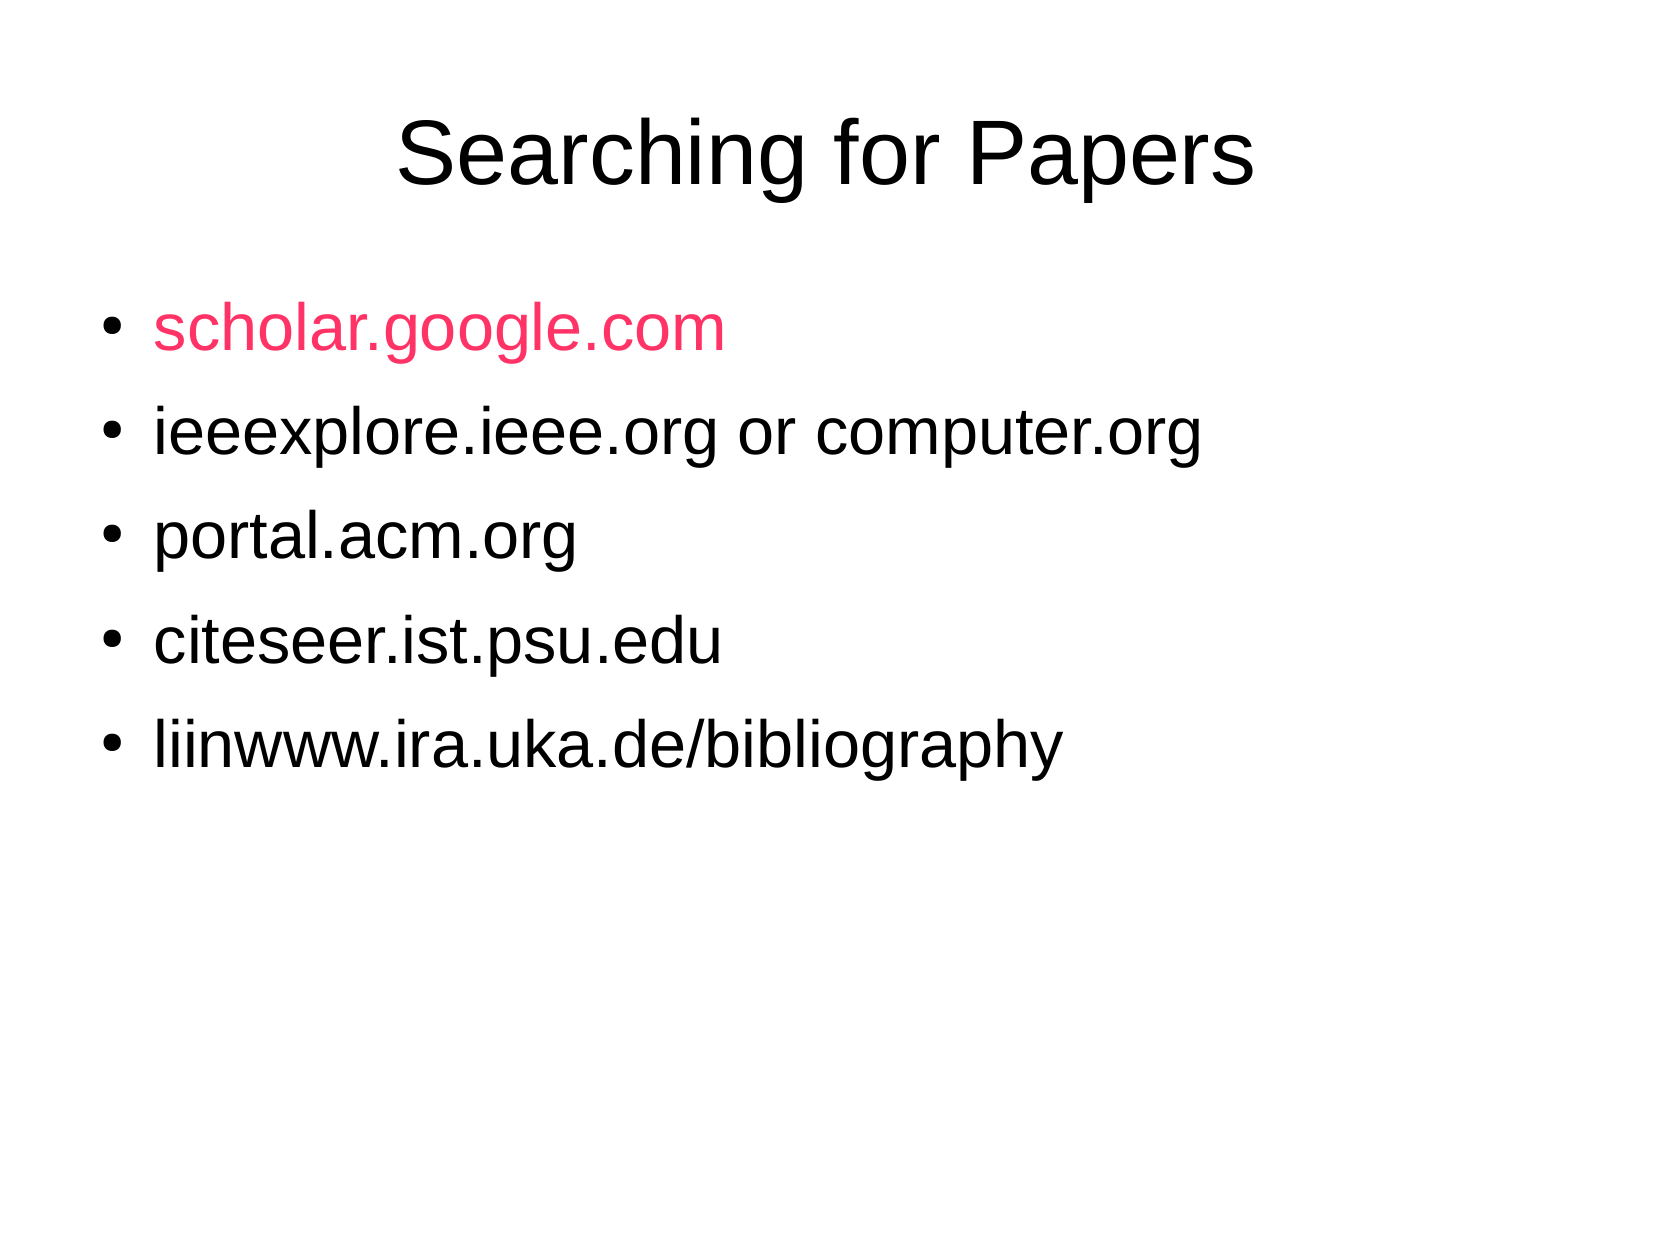

# Searching for Papers
scholar.google.com
ieeexplore.ieee.org or computer.org
portal.acm.org
citeseer.ist.psu.edu
liinwww.ira.uka.de/bibliography